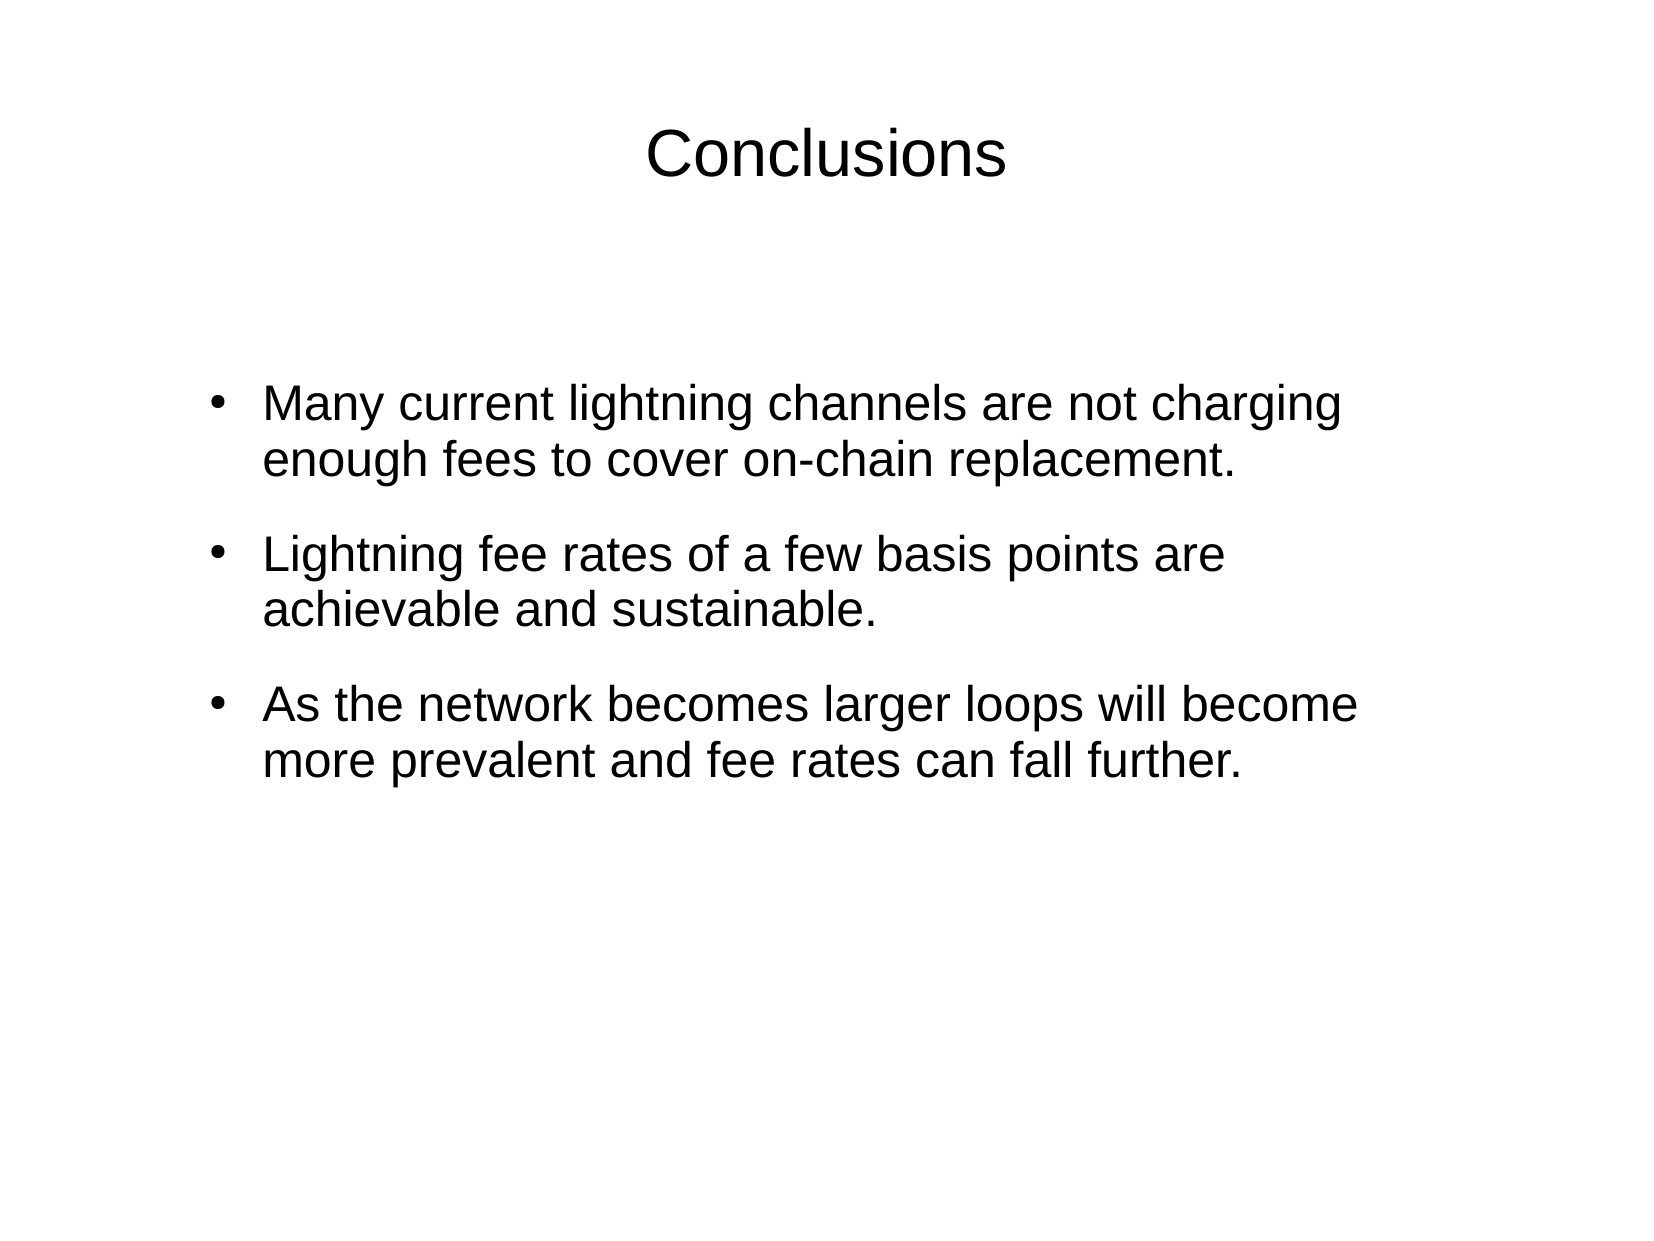

# Conclusions
Many current lightning channels are not charging enough fees to cover on-chain replacement.
Lightning fee rates of a few basis points are achievable and sustainable.
As the network becomes larger loops will become more prevalent and fee rates can fall further.